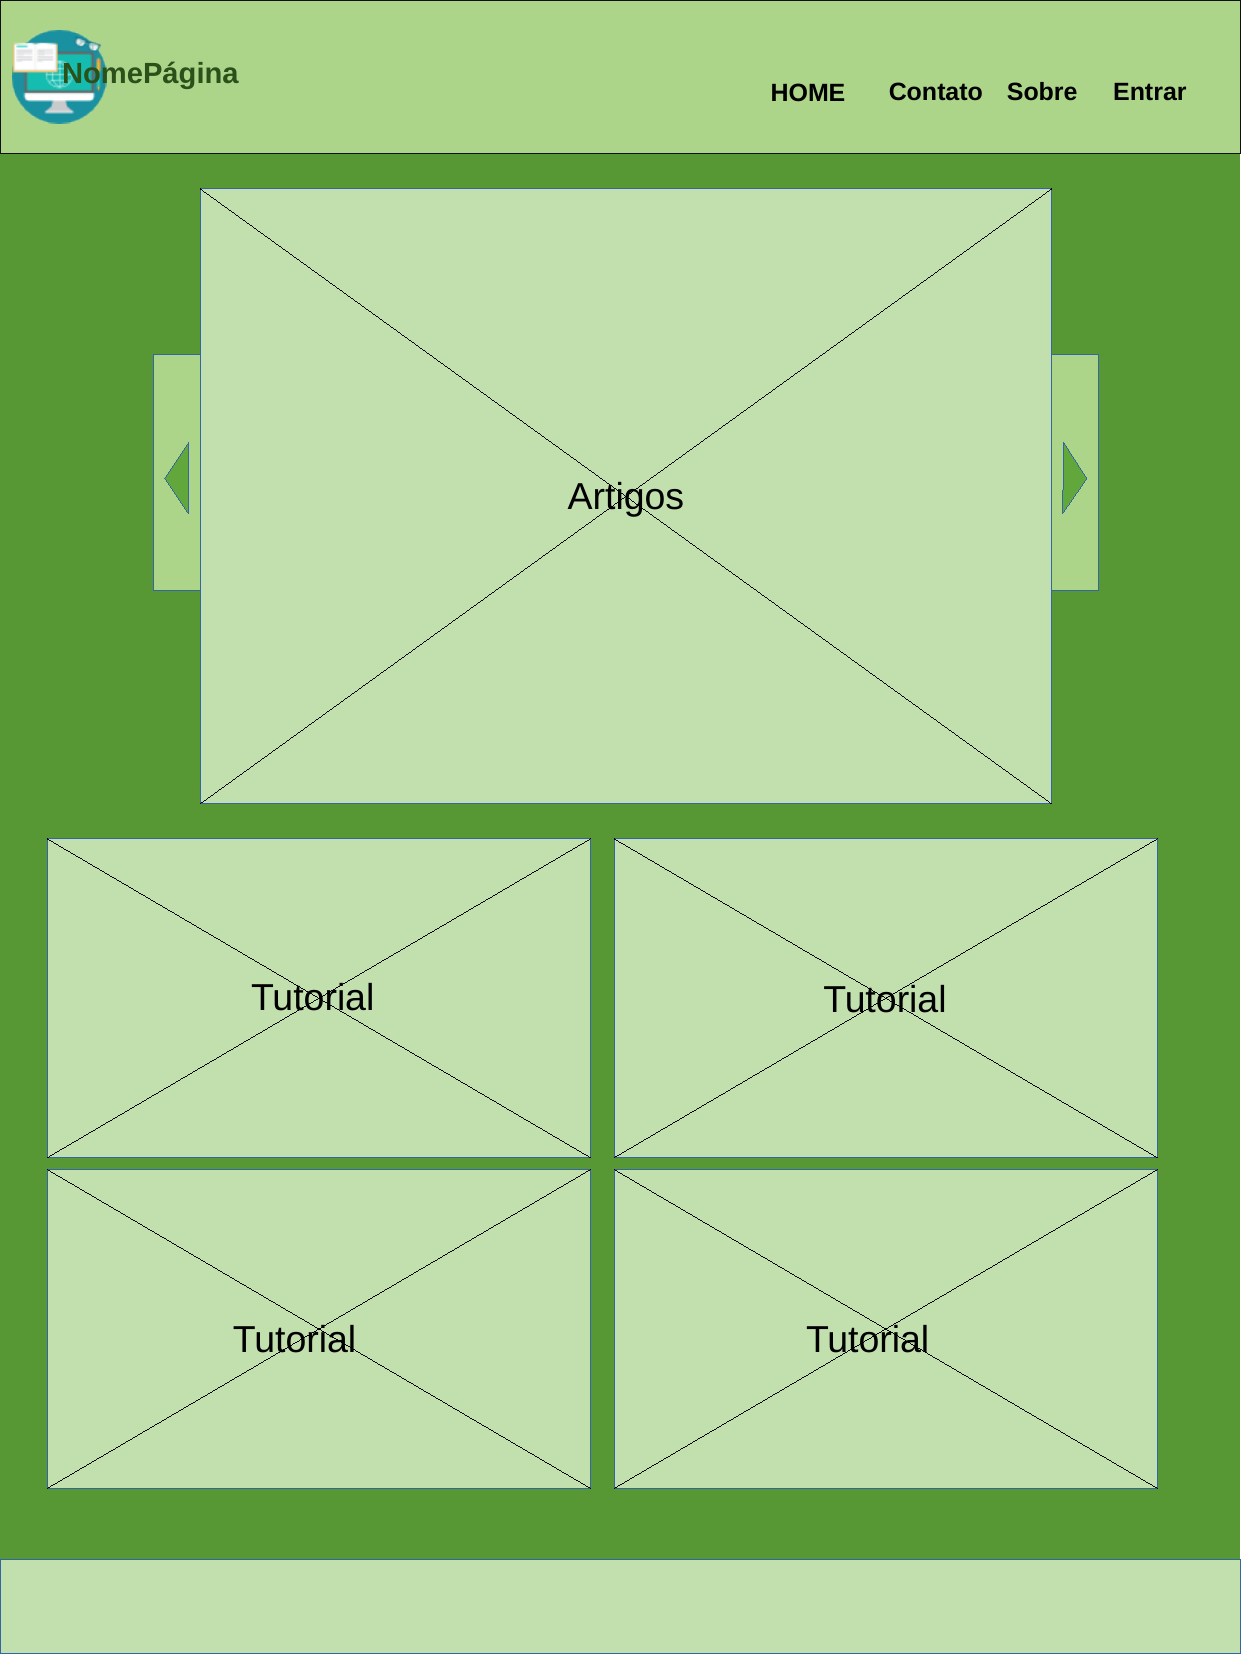

NomePágina
Contato
Sobre
Entrar
HOME
Artigos
Tutorial
Tutorial
Tutorial
Tutorial